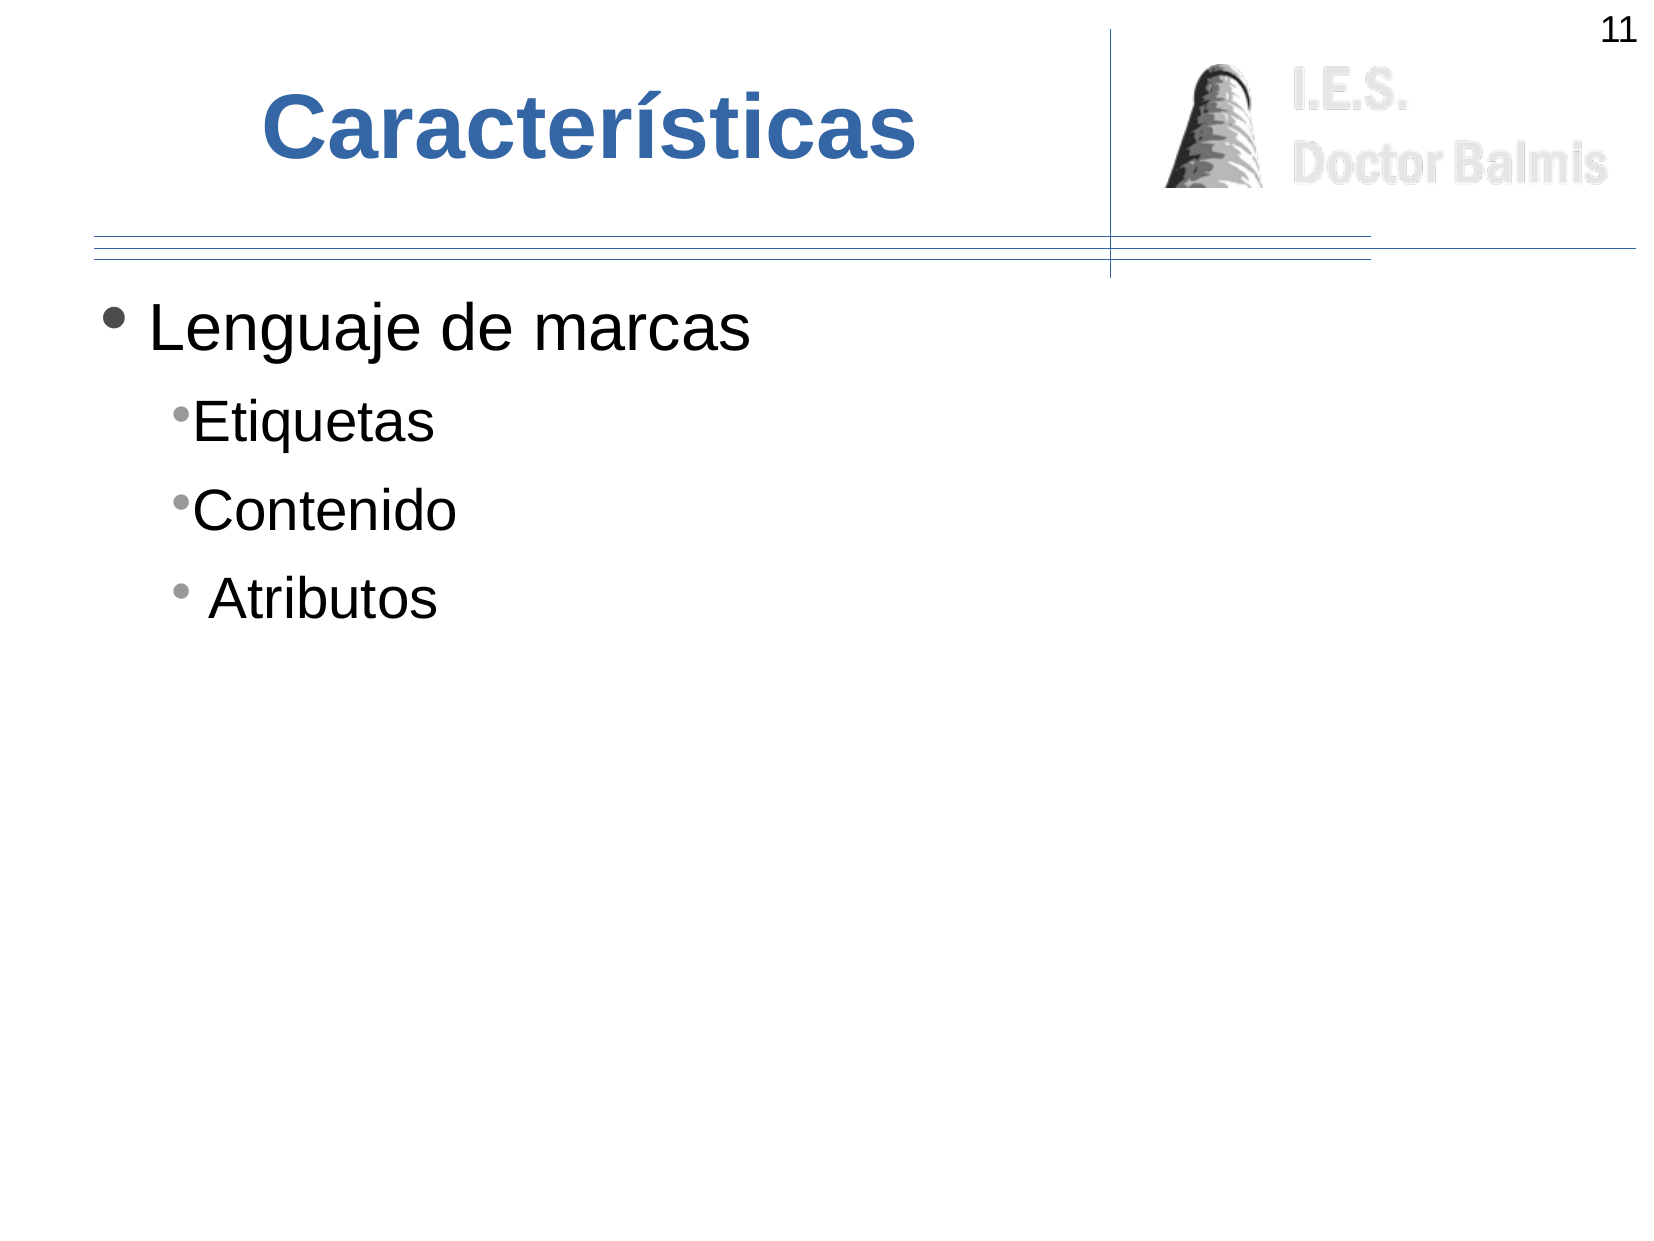

# Características
 Lenguaje de marcas
Etiquetas
Contenido
 Atributos